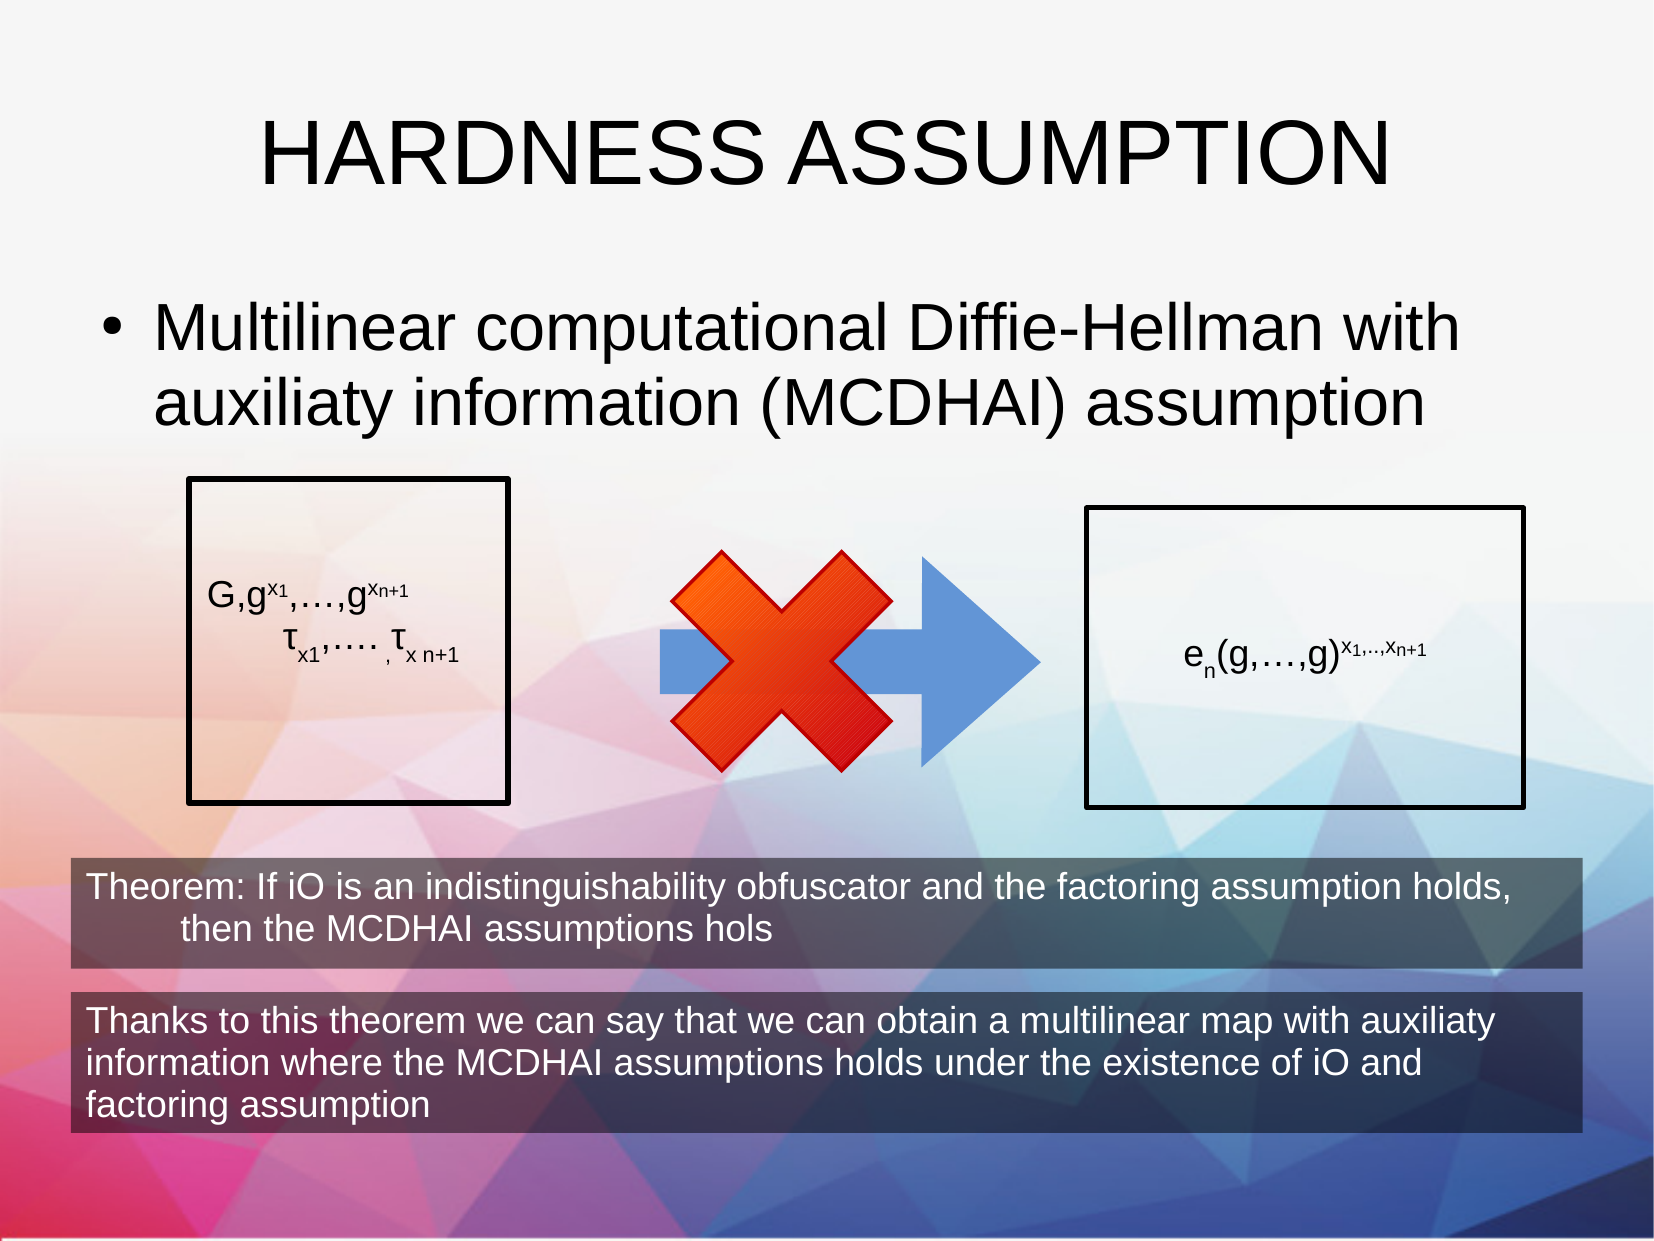

# HARDNESS ASSUMPTION
Multilinear computational Diffie-Hellman with auxiliaty information (MCDHAI) assumption
G,gx1,…,gxn+1
 τx1,…. ,τx n+1
en(g,…,g)x1,..,xn+1
Theorem: If iO is an indistinguishability obfuscator and the factoring assumption holds, 		 then the MCDHAI assumptions hols
Thanks to this theorem we can say that we can obtain a multilinear map with auxiliaty information where the MCDHAI assumptions holds under the existence of iO and factoring assumption